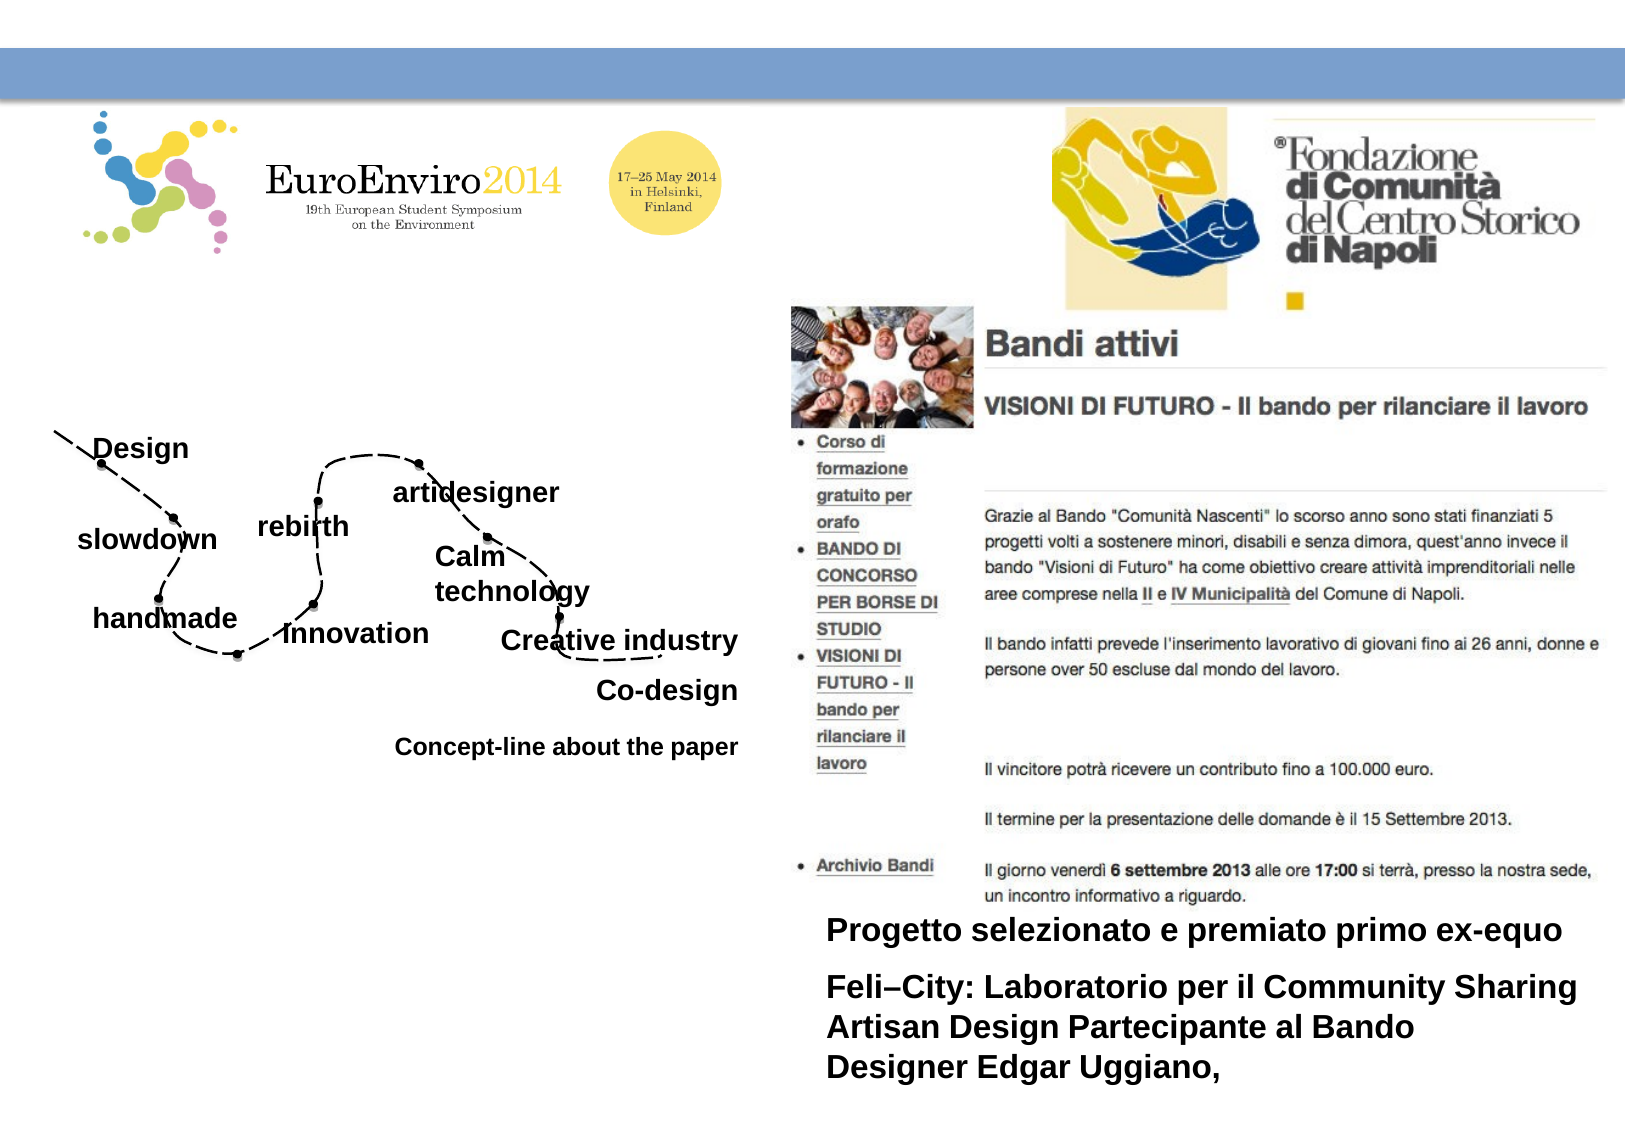

Design
artidesigner
rebirth
slowdown
Calm technology
handmade
Innovation
Creative industry
Co-design
Concept-line about the paper
Progetto selezionato e premiato primo ex-equo
Feli–City: Laboratorio per il Community Sharing Artisan Design Partecipante al Bando
Designer Edgar Uggiano,